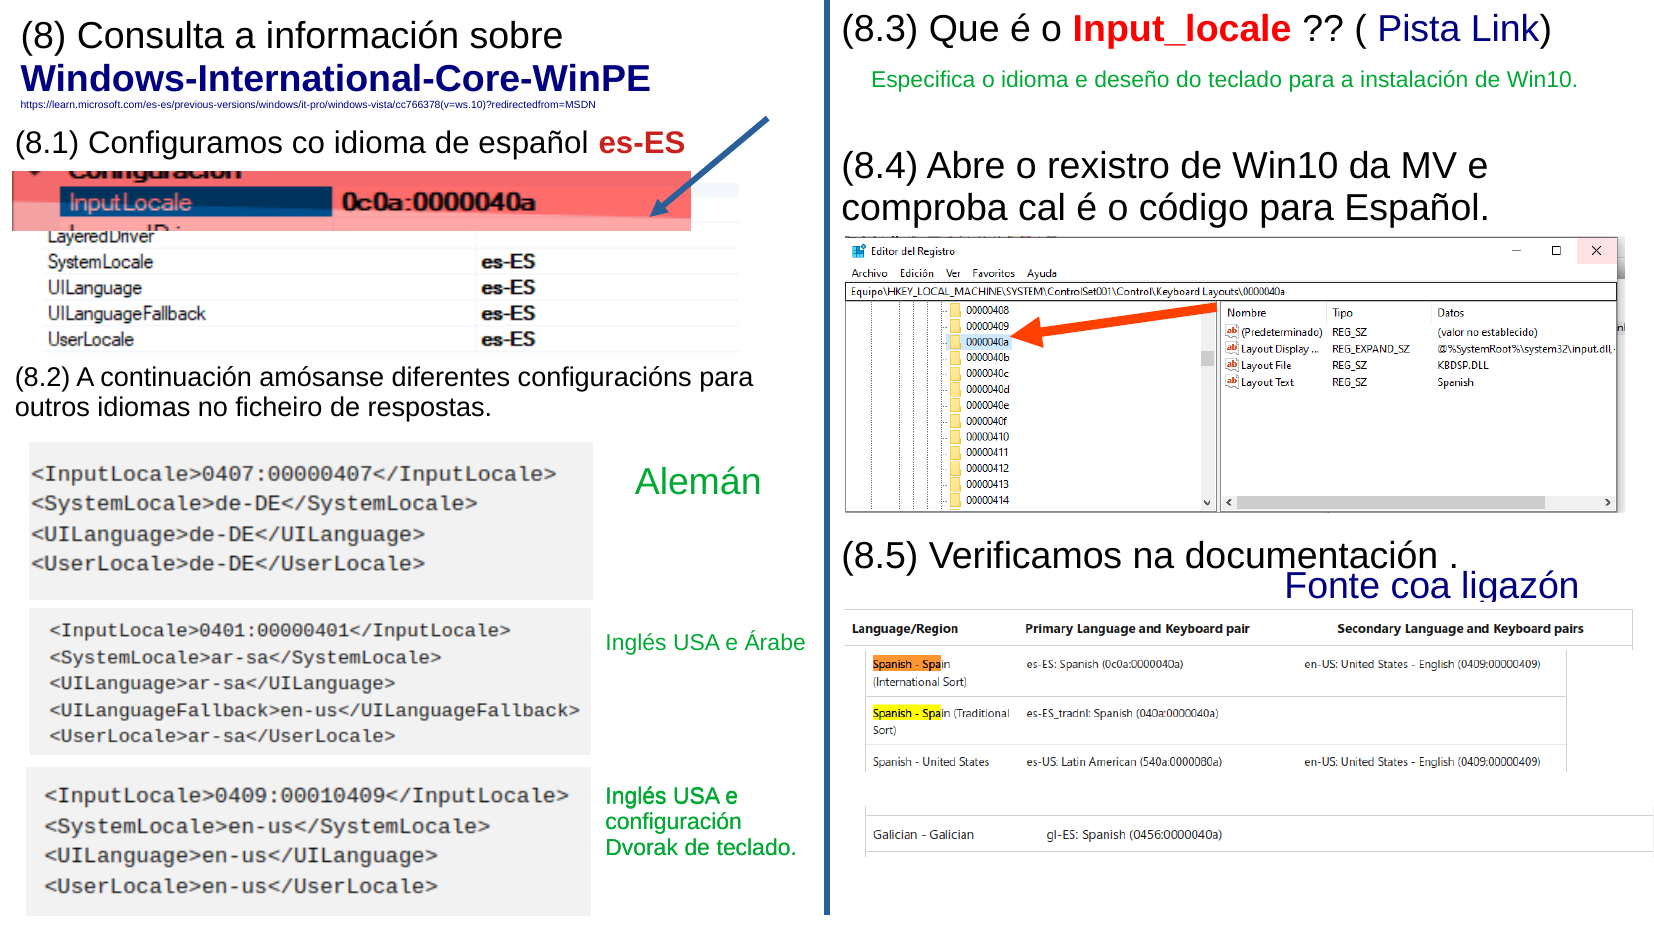

(8.3) Que é o Input_locale ?? ( Pista Link)
(8) Consulta a información sobre Windows-International-Core-WinPE https://learn.microsoft.com/es-es/previous-versions/windows/it-pro/windows-vista/cc766378(v=ws.10)?redirectedfrom=MSDN
Especifica o idioma e deseño do teclado para a instalación de Win10.
(8.1) Configuramos co idioma de español es-ES
(8.4) Abre o rexistro de Win10 da MV e comproba cal é o código para Español.
(8.2) A continuación amósanse diferentes configuracións para outros idiomas no ficheiro de respostas.
Alemán
(8.5) Verificamos na documentación .
Fonte coa ligazón
Inglés USA e Árabe
Inglés USA e configuración Dvorak de teclado.
Inglés USA e configuración Dvorak de teclado.